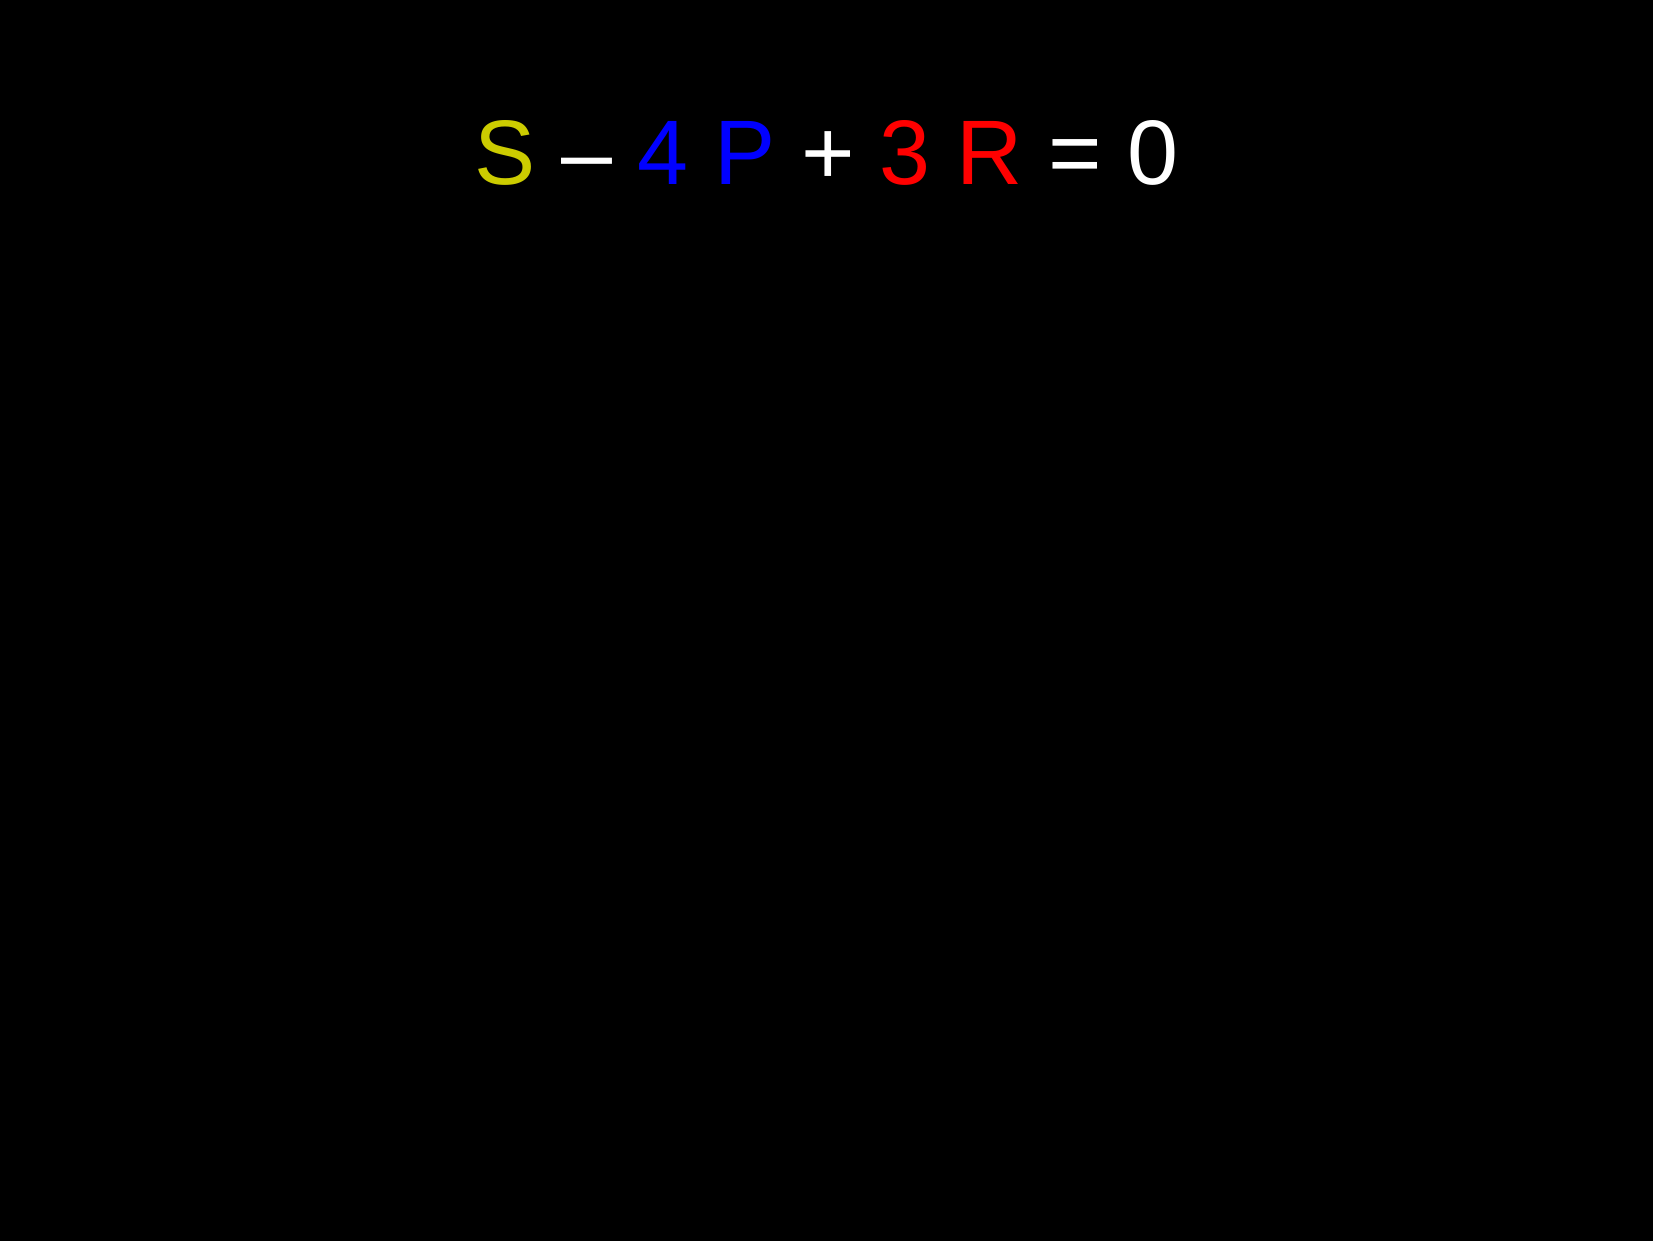

# S – 4 P + 3 R = 0